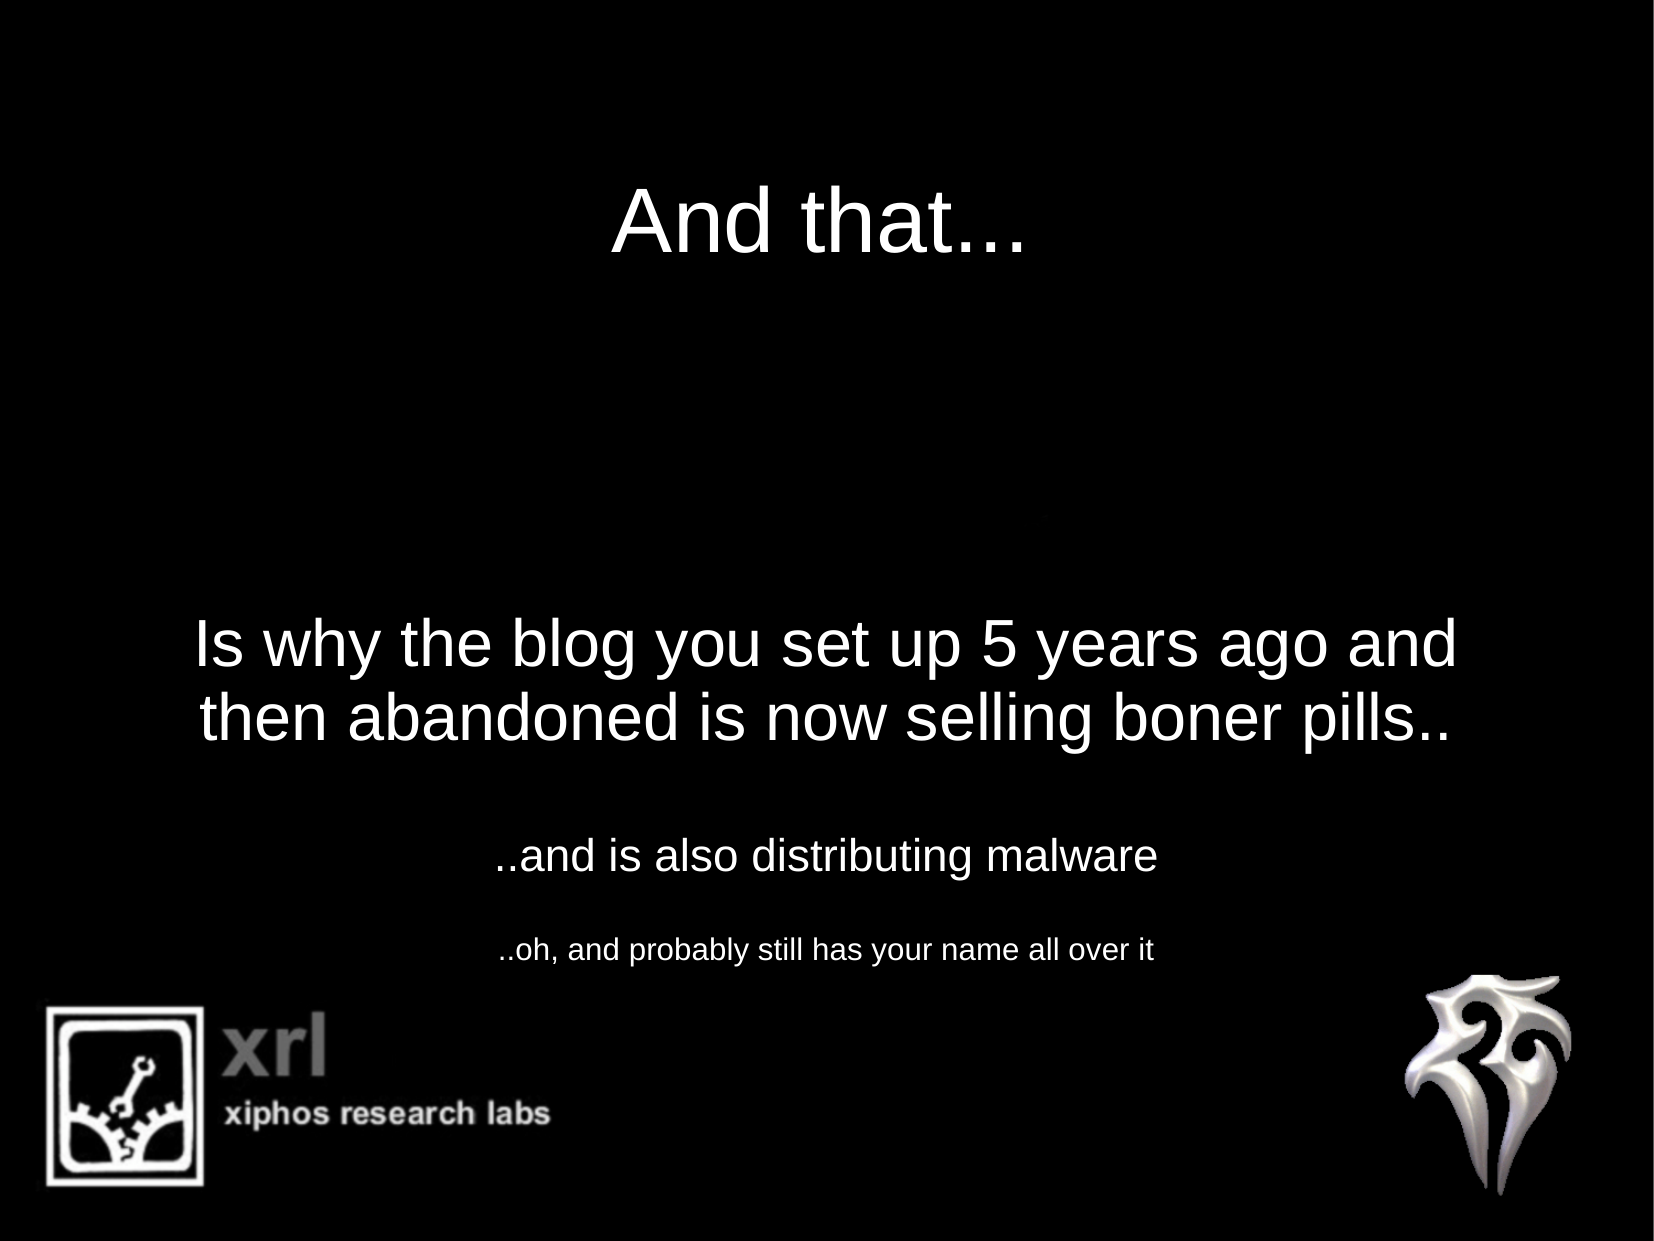

# And that...
Is why the blog you set up 5 years ago and then abandoned is now selling boner pills..
..and is also distributing malware
..oh, and probably still has your name all over it